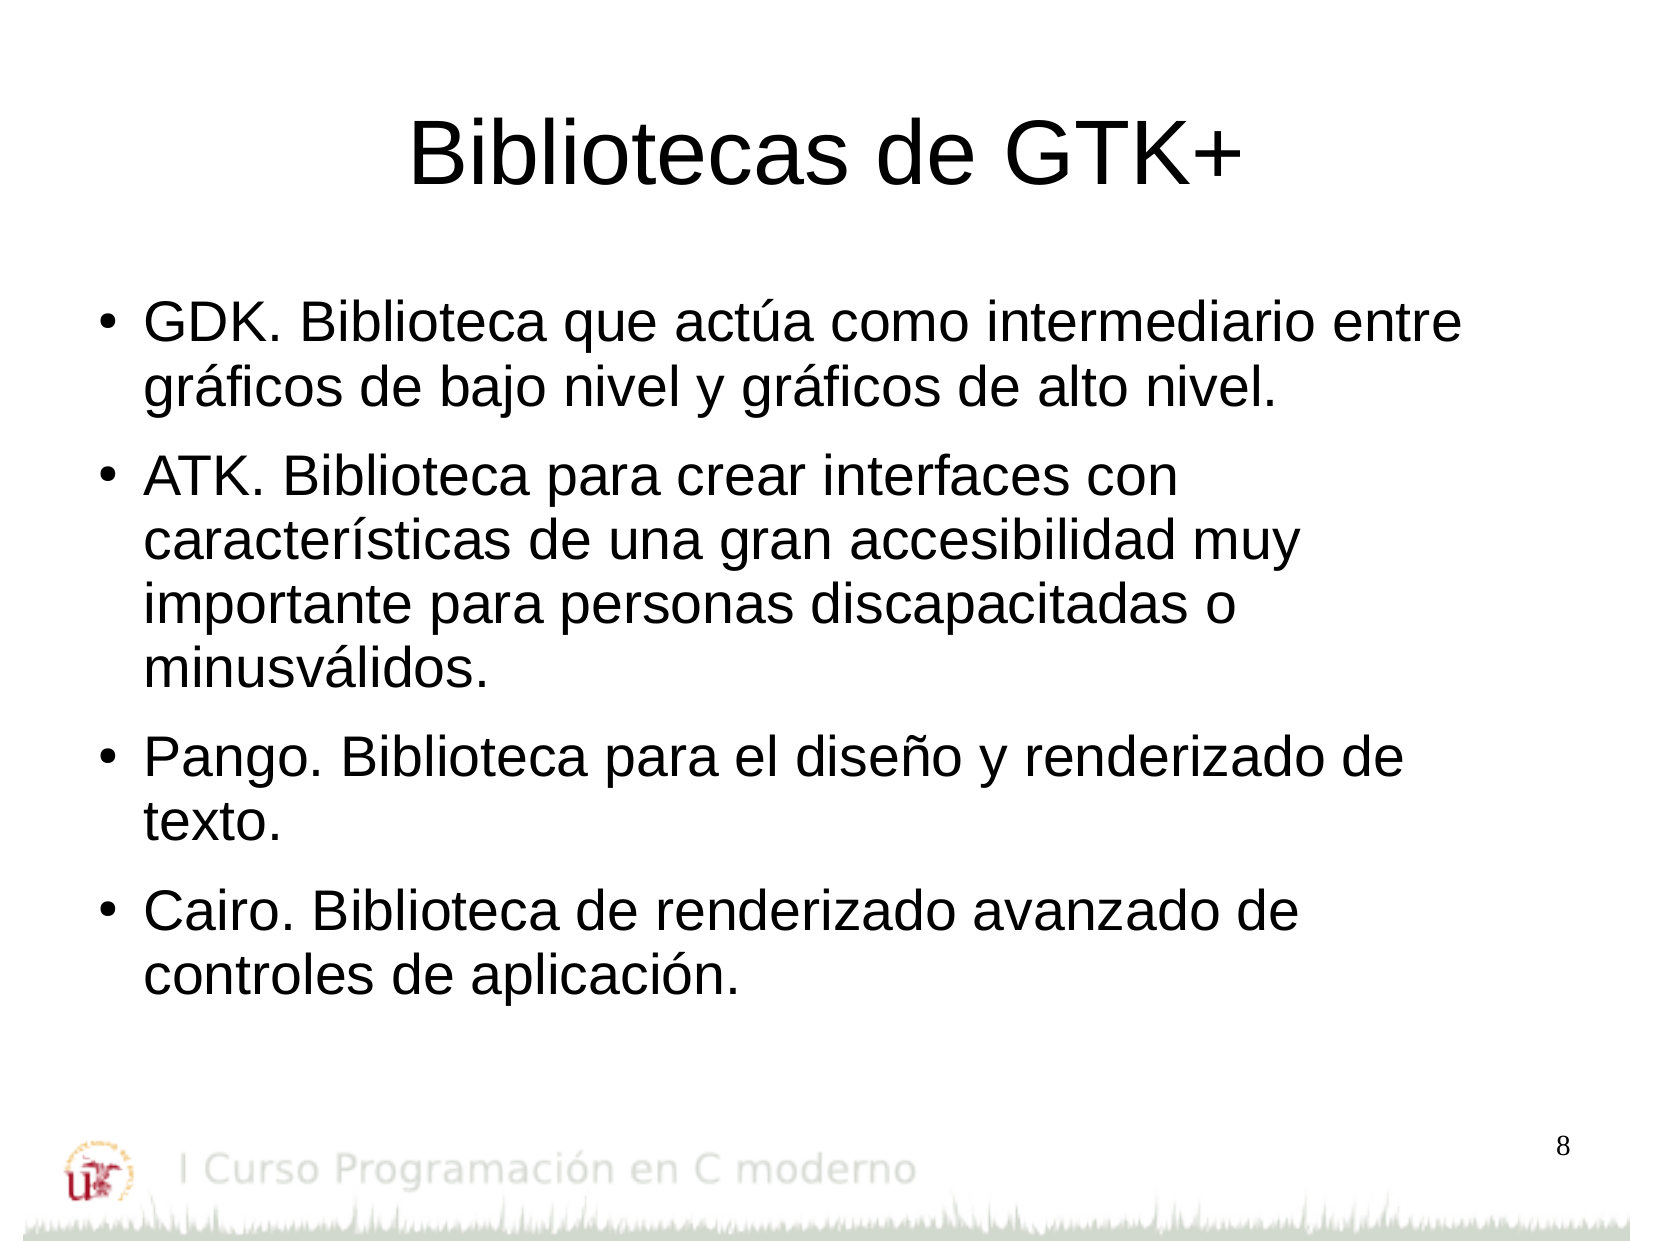

# Bibliotecas de GTK+
GDK. Biblioteca que actúa como intermediario entre gráficos de bajo nivel y gráficos de alto nivel.
ATK. Biblioteca para crear interfaces con características de una gran accesibilidad muy importante para personas discapacitadas o minusválidos.
Pango. Biblioteca para el diseño y renderizado de texto.
Cairo. Biblioteca de renderizado avanzado de controles de aplicación.
8